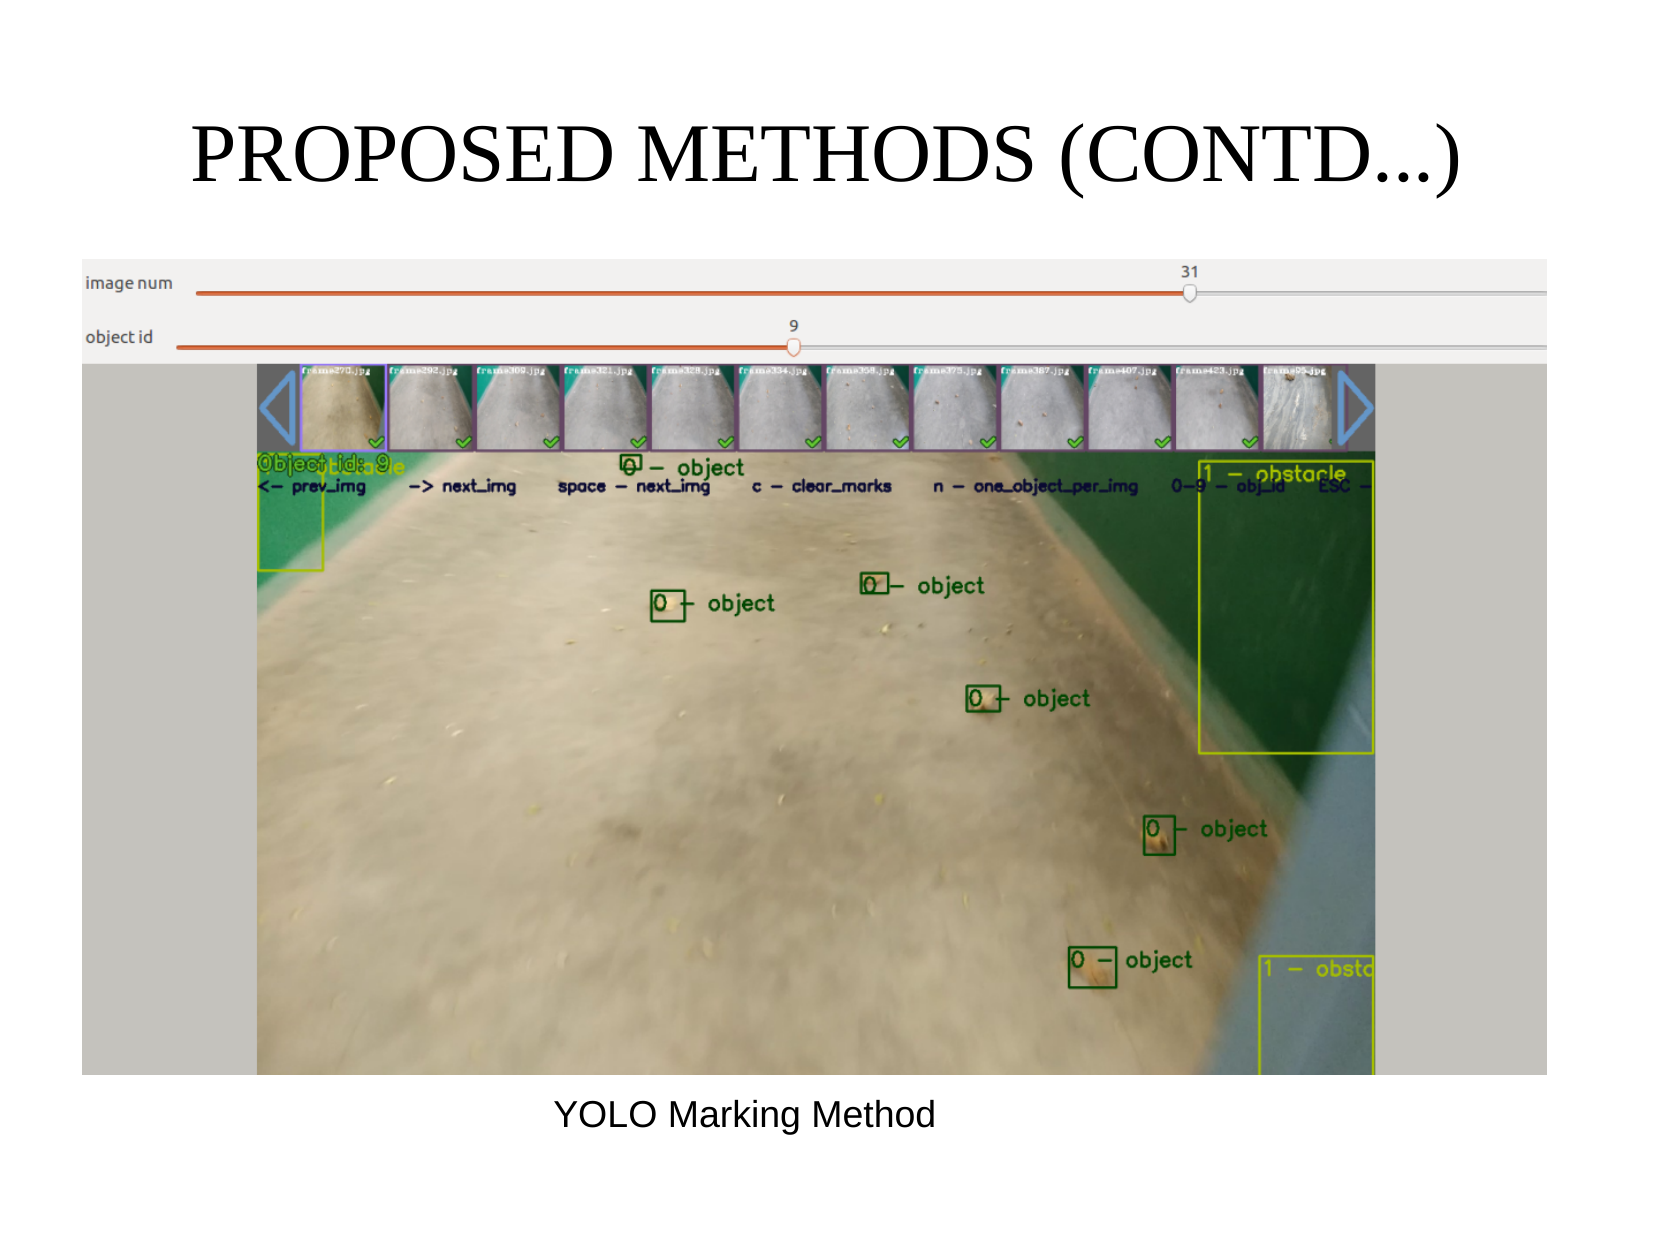

# PROPOSED METHODS (CONTD...)
YOLO Marking Method